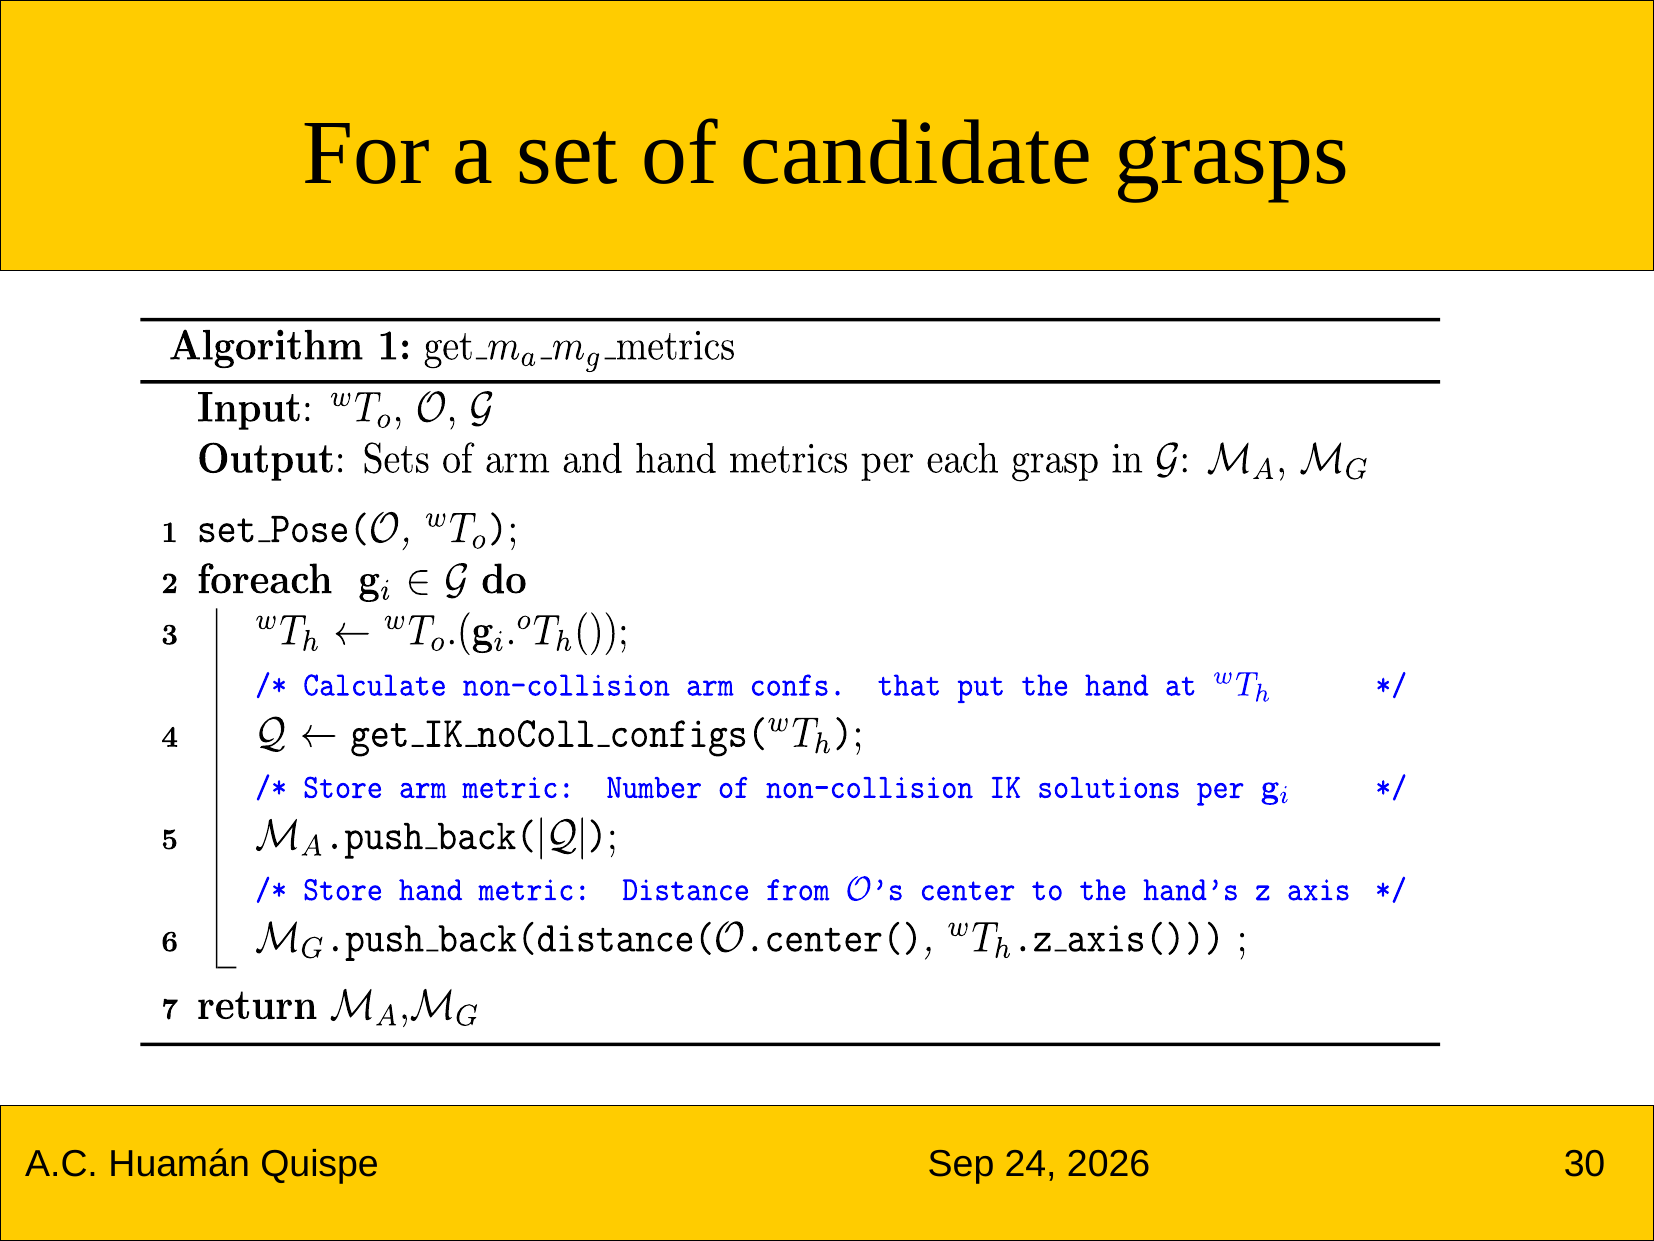

# For a set of candidate grasps